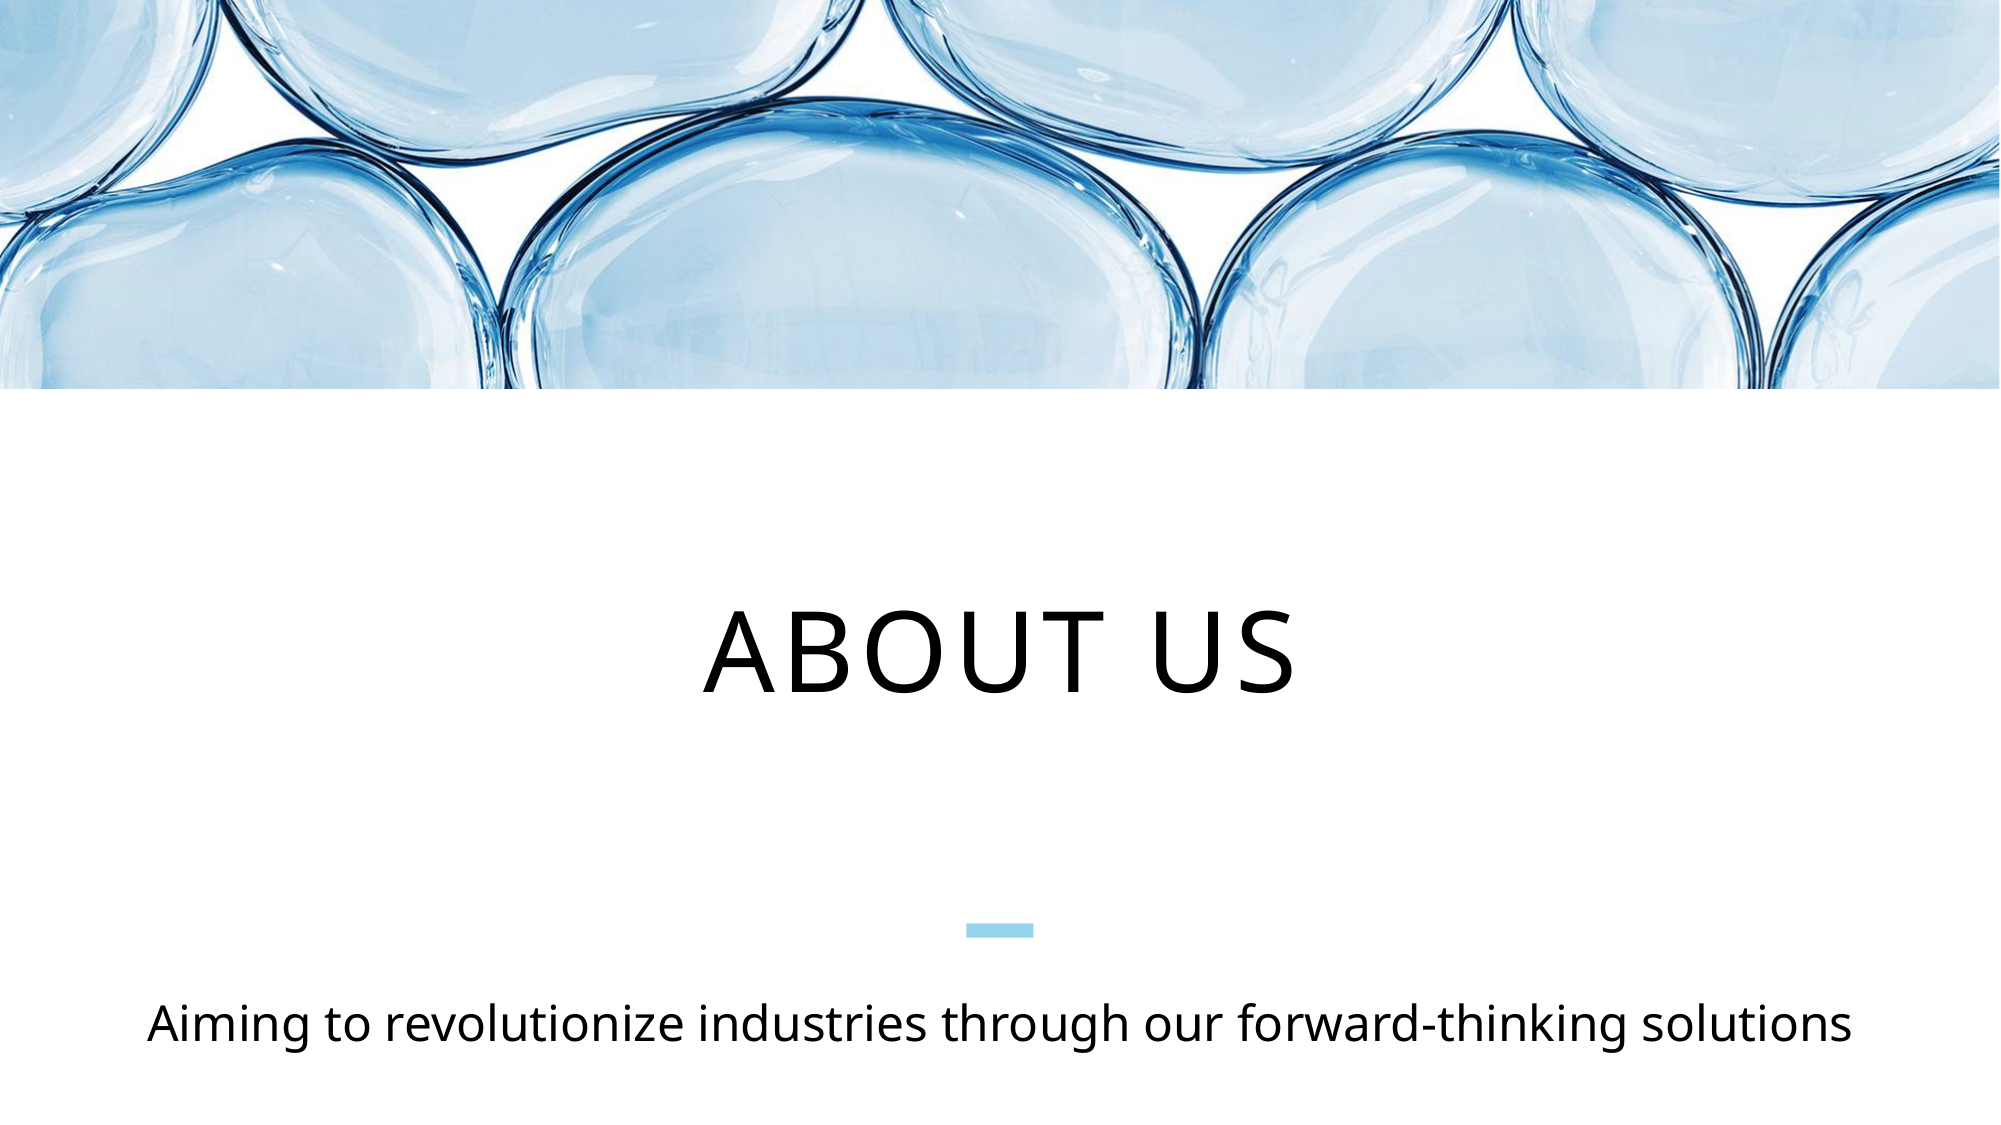

# About us
Aiming to revolutionize industries through our forward-thinking solutions